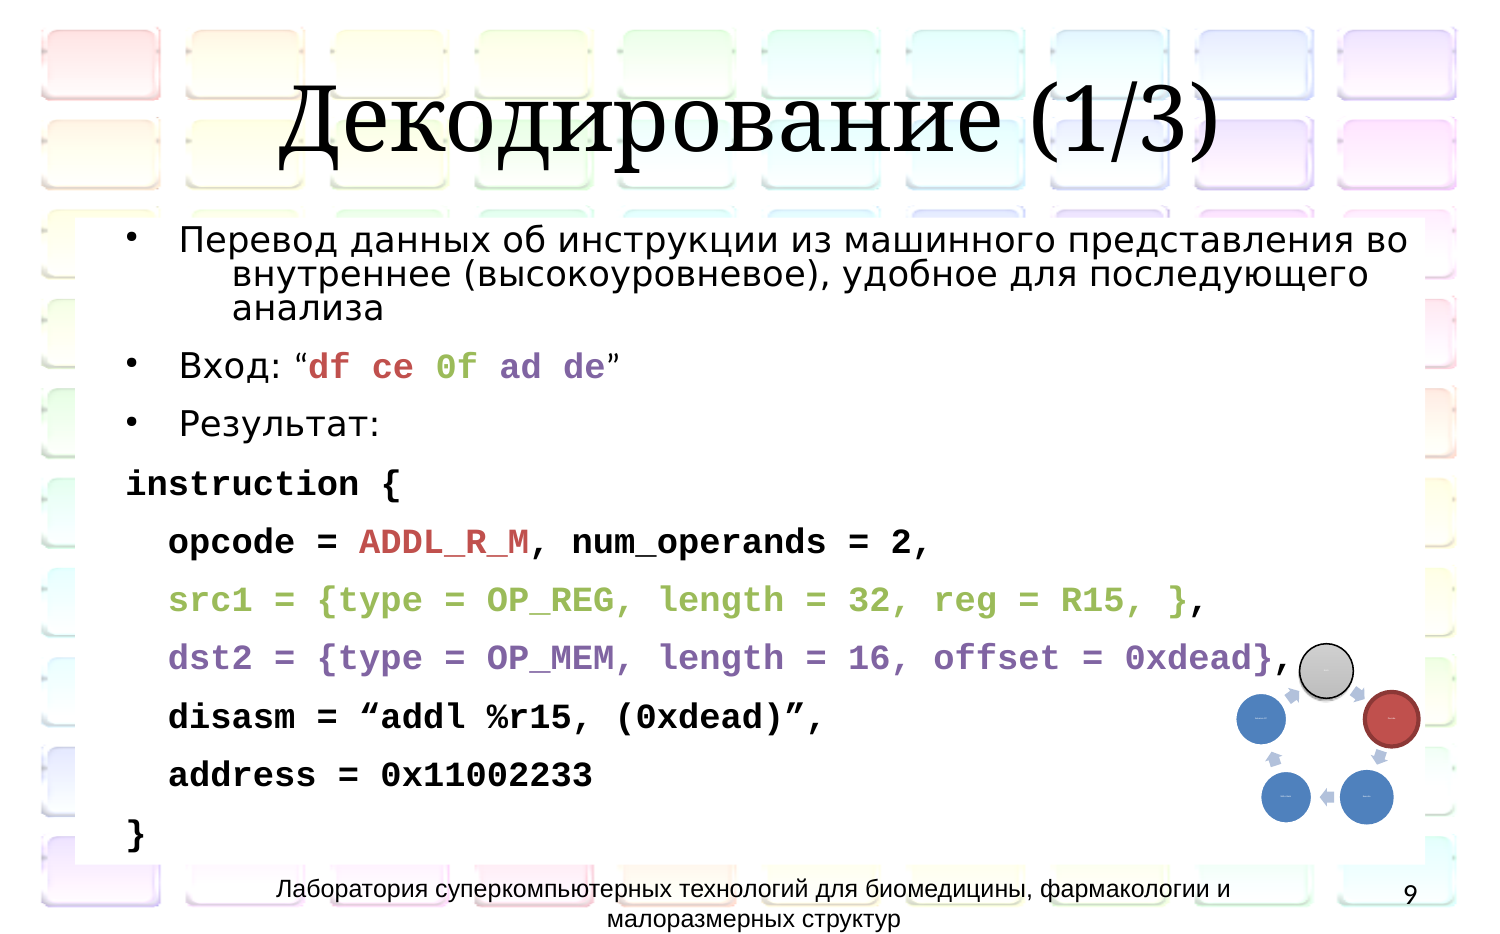

# Декодирование (1/3)
Перевод данных об инструкции из машинного представления во внутреннее (высокоуровневое), удобное для последующего анализа
Вход: “df ce 0f ad de”
Результат:
instruction {
 opcode = ADDL_R_M, num_operands = 2,
 src1 = {type = OP_REG, length = 32, reg = R15, },
 dst2 = {type = OP_MEM, length = 16, offset = 0xdead},
 disasm = “addl %r15, (0xdead)”,
 address = 0x11002233
}
Fetch
Advance PC
Decode
Write Back
Execute
Лаборатория суперкомпьютерных технологий для биомедицины, фармакологии и малоразмерных структур